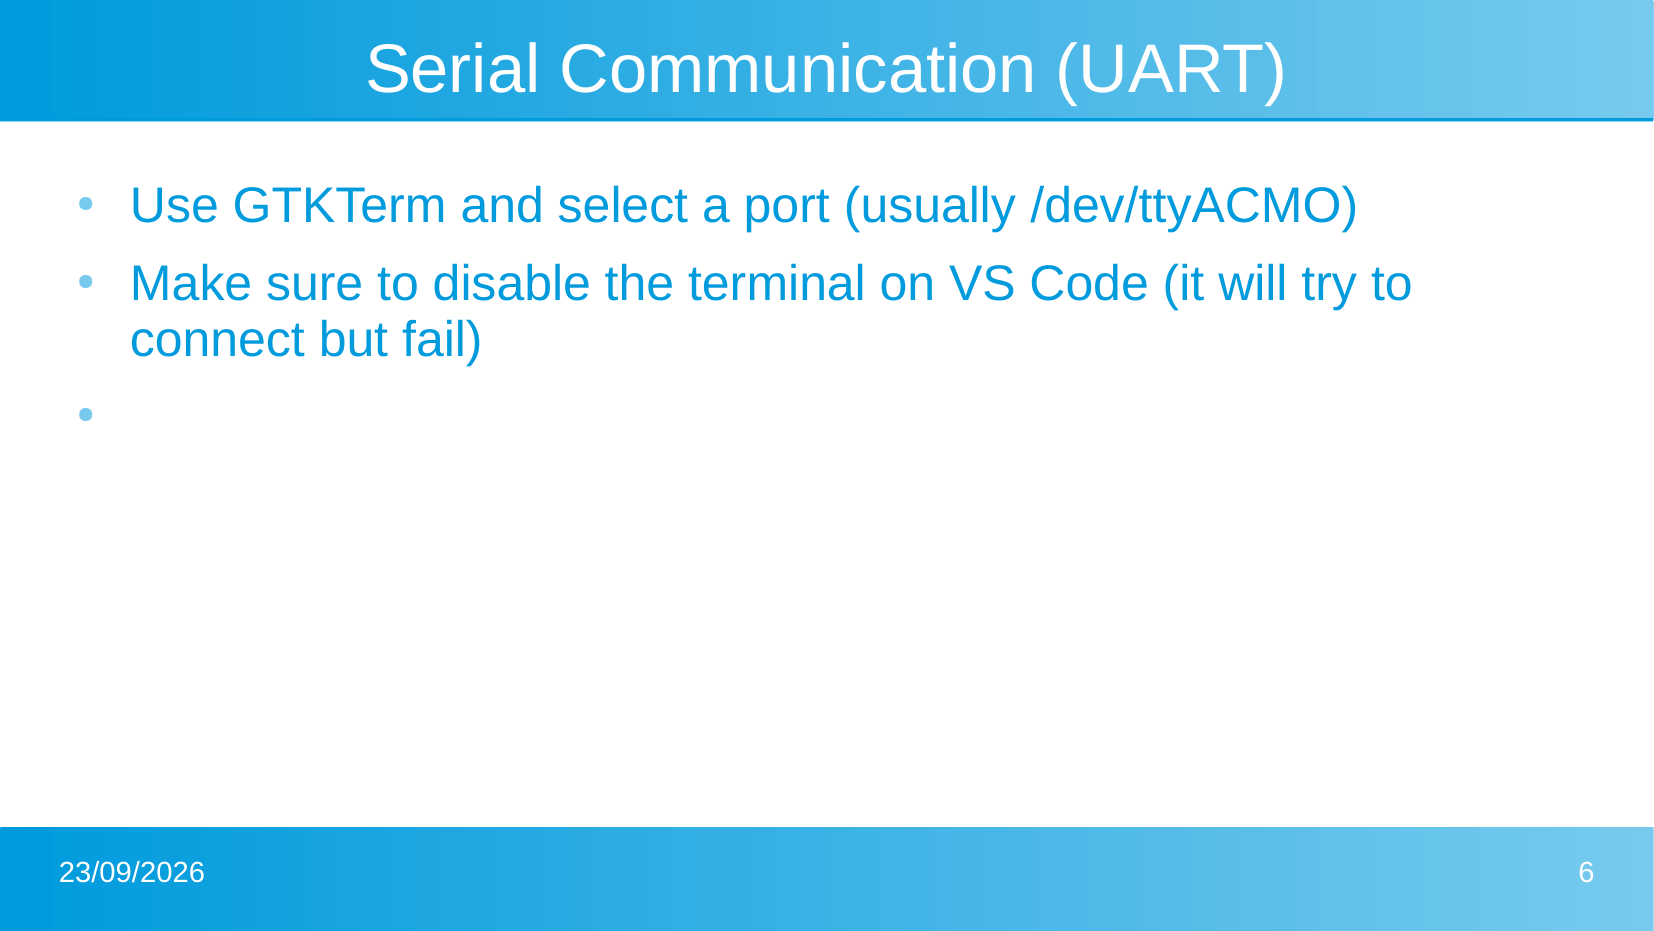

# Serial Communication (UART)
Use GTKTerm and select a port (usually /dev/ttyACMO)
Make sure to disable the terminal on VS Code (it will try to connect but fail)
6